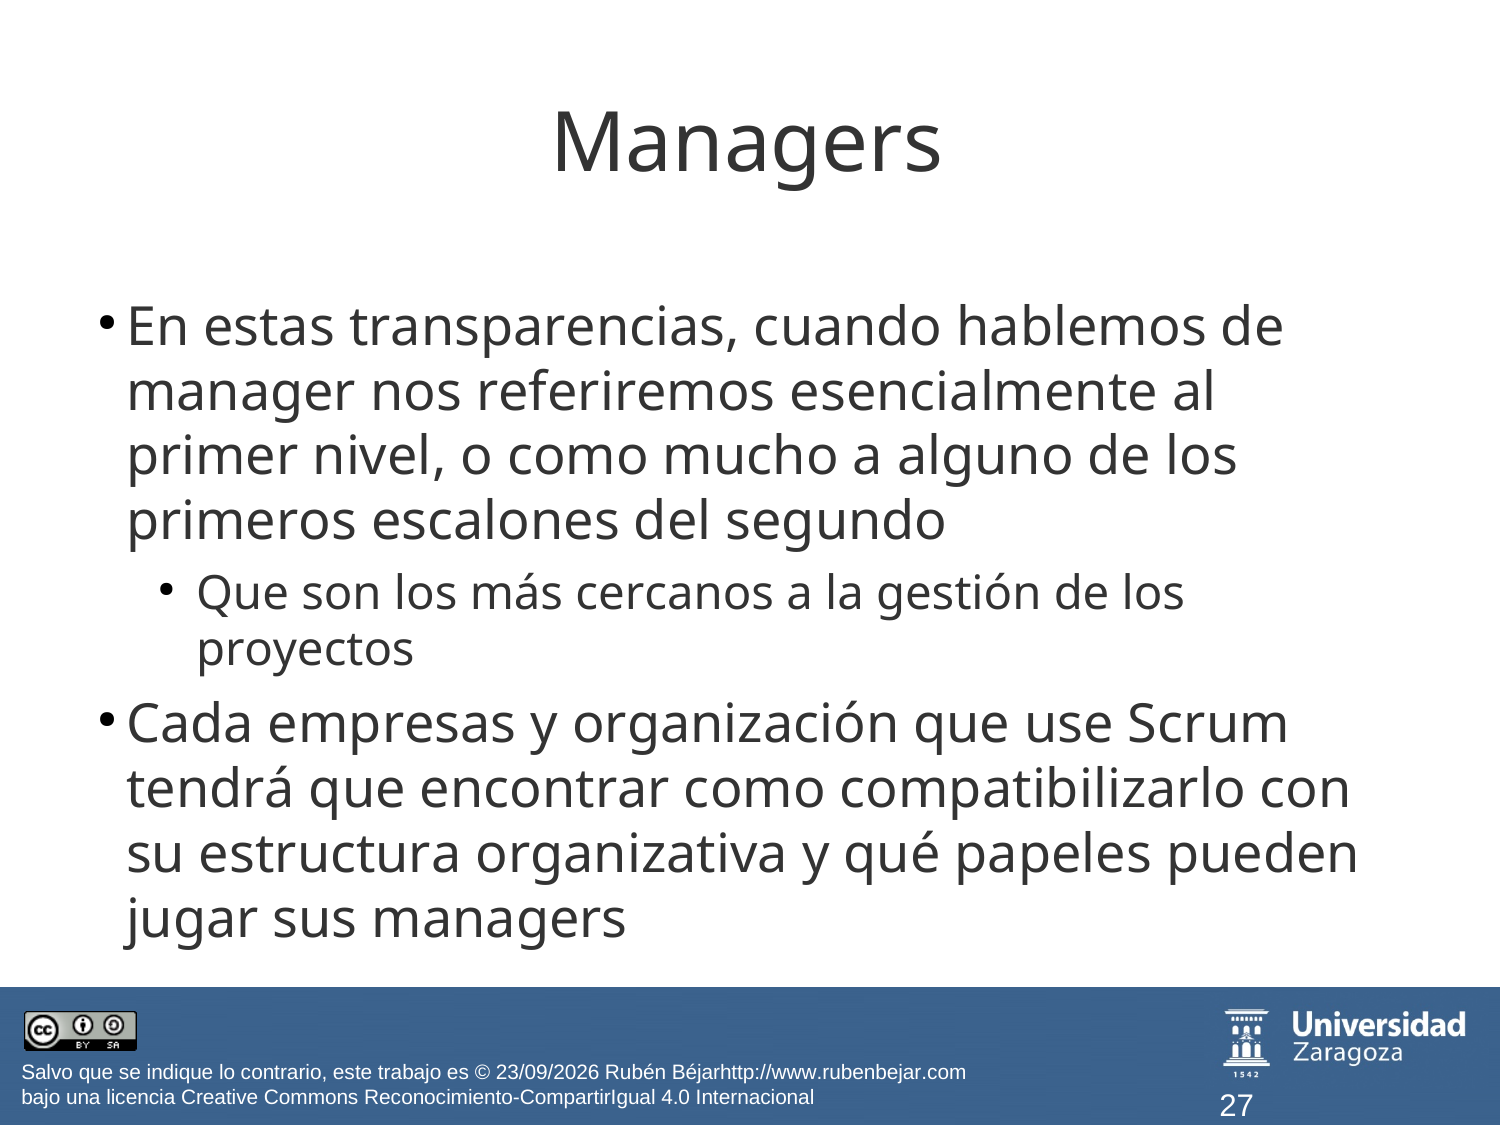

# Managers
En estas transparencias, cuando hablemos de manager nos referiremos esencialmente al primer nivel, o como mucho a alguno de los primeros escalones del segundo
Que son los más cercanos a la gestión de los proyectos
Cada empresas y organización que use Scrum tendrá que encontrar como compatibilizarlo con su estructura organizativa y qué papeles pueden jugar sus managers